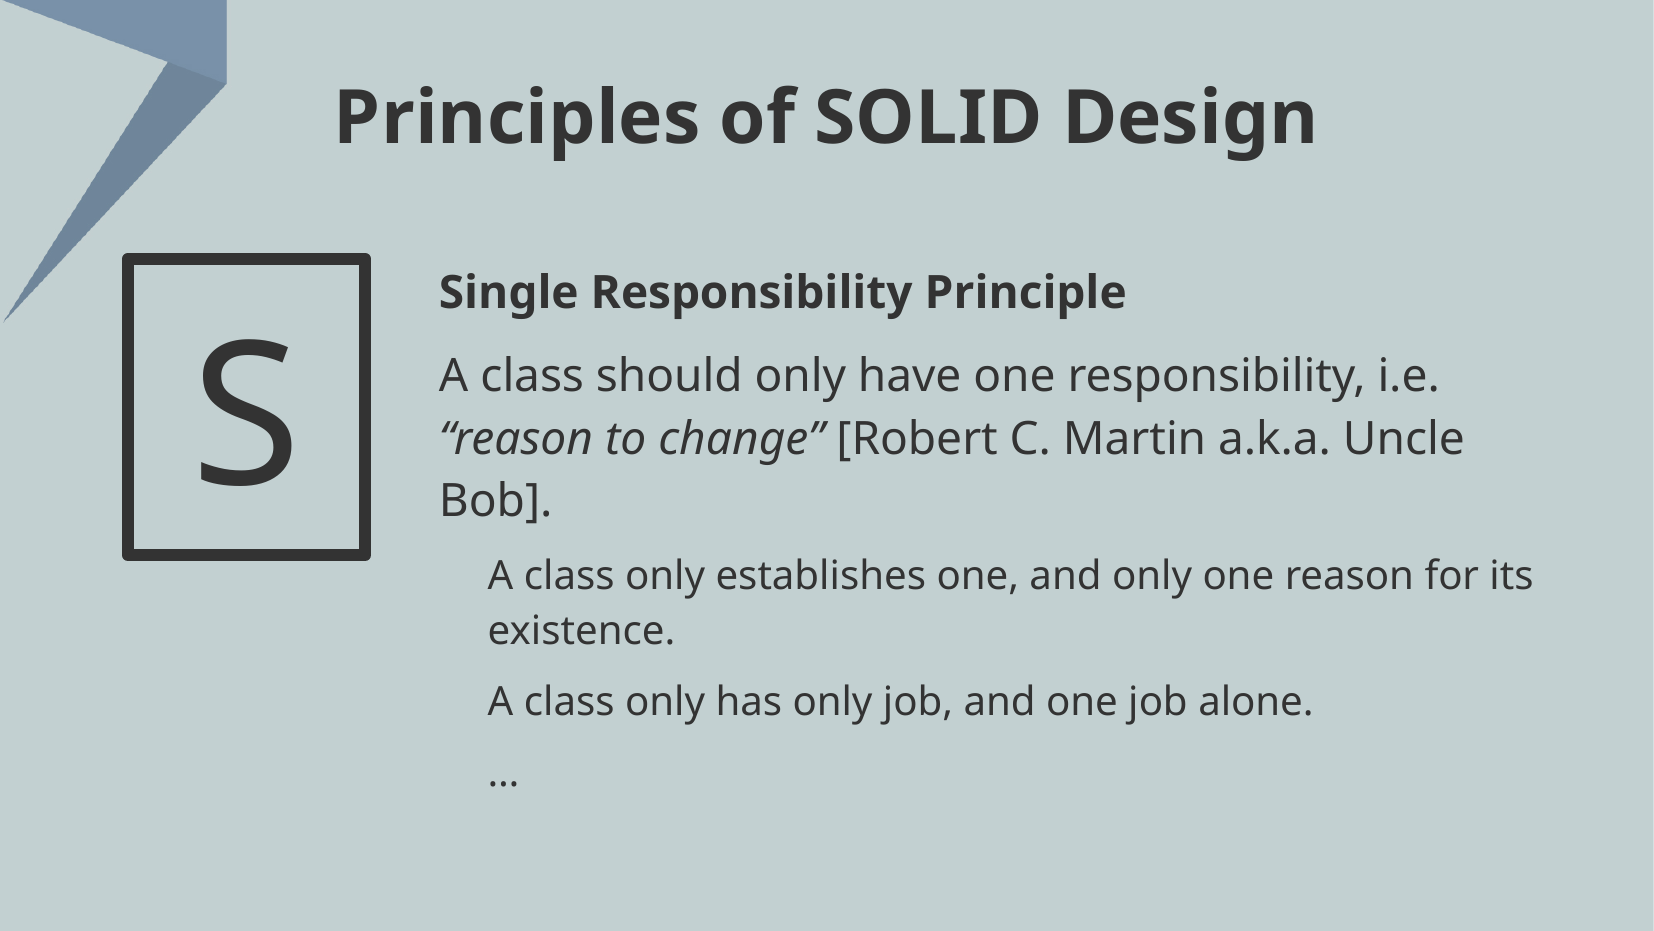

# Principles of SOLID Design
S
Single Responsibility Principle
A class should only have one responsibility, i.e. “reason to change” [Robert C. Martin a.k.a. Uncle Bob].
A class only establishes one, and only one reason for its existence.
A class only has only job, and one job alone.
…